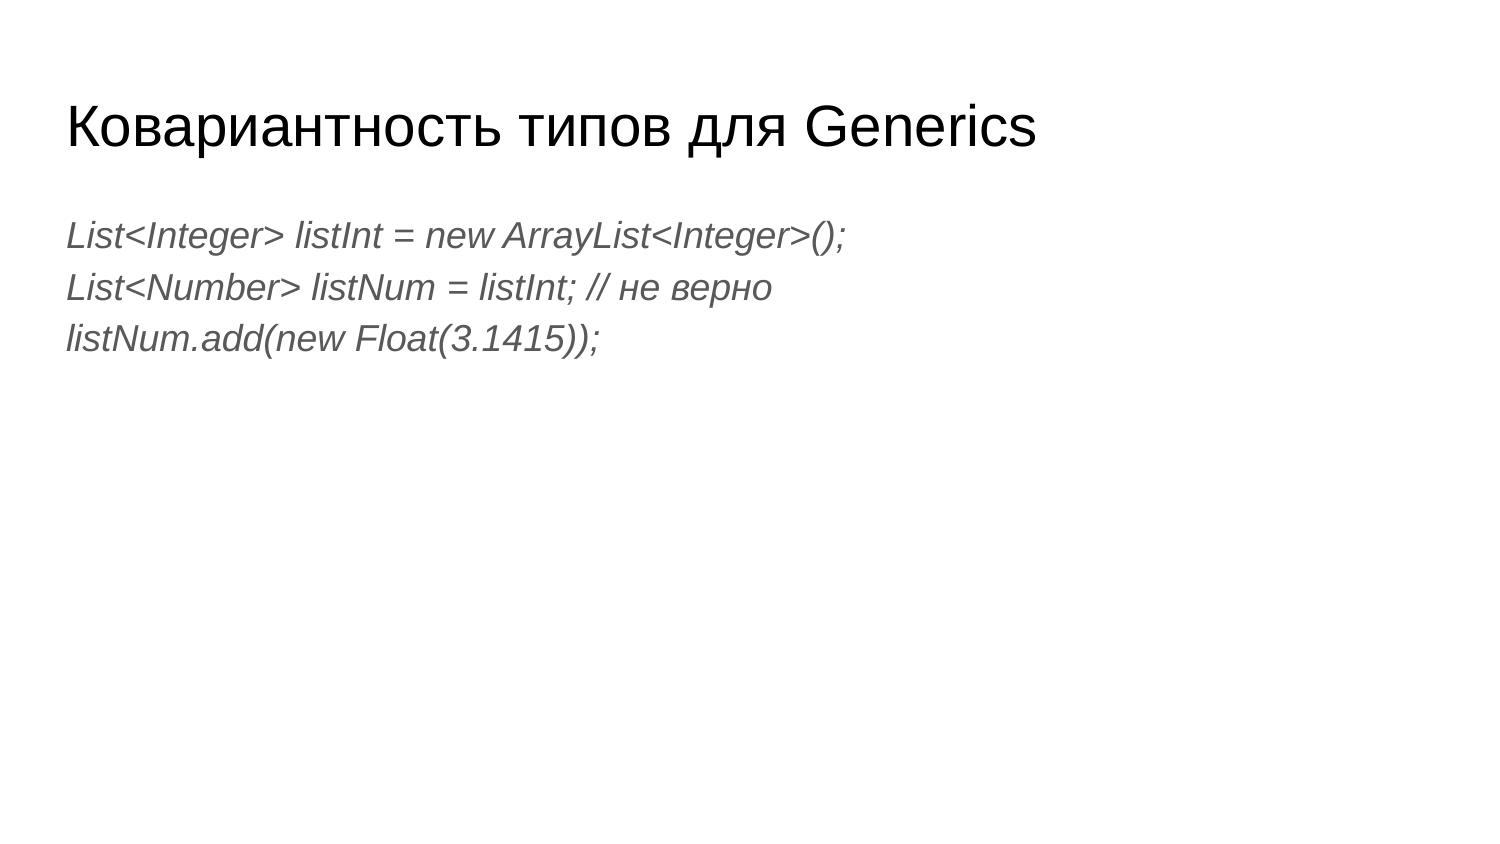

# Ковариантность типов для Generics
List<Integer> listInt = new ArrayList<Integer>();
List<Number> listNum = listInt; // не верно
listNum.add(new Float(3.1415));